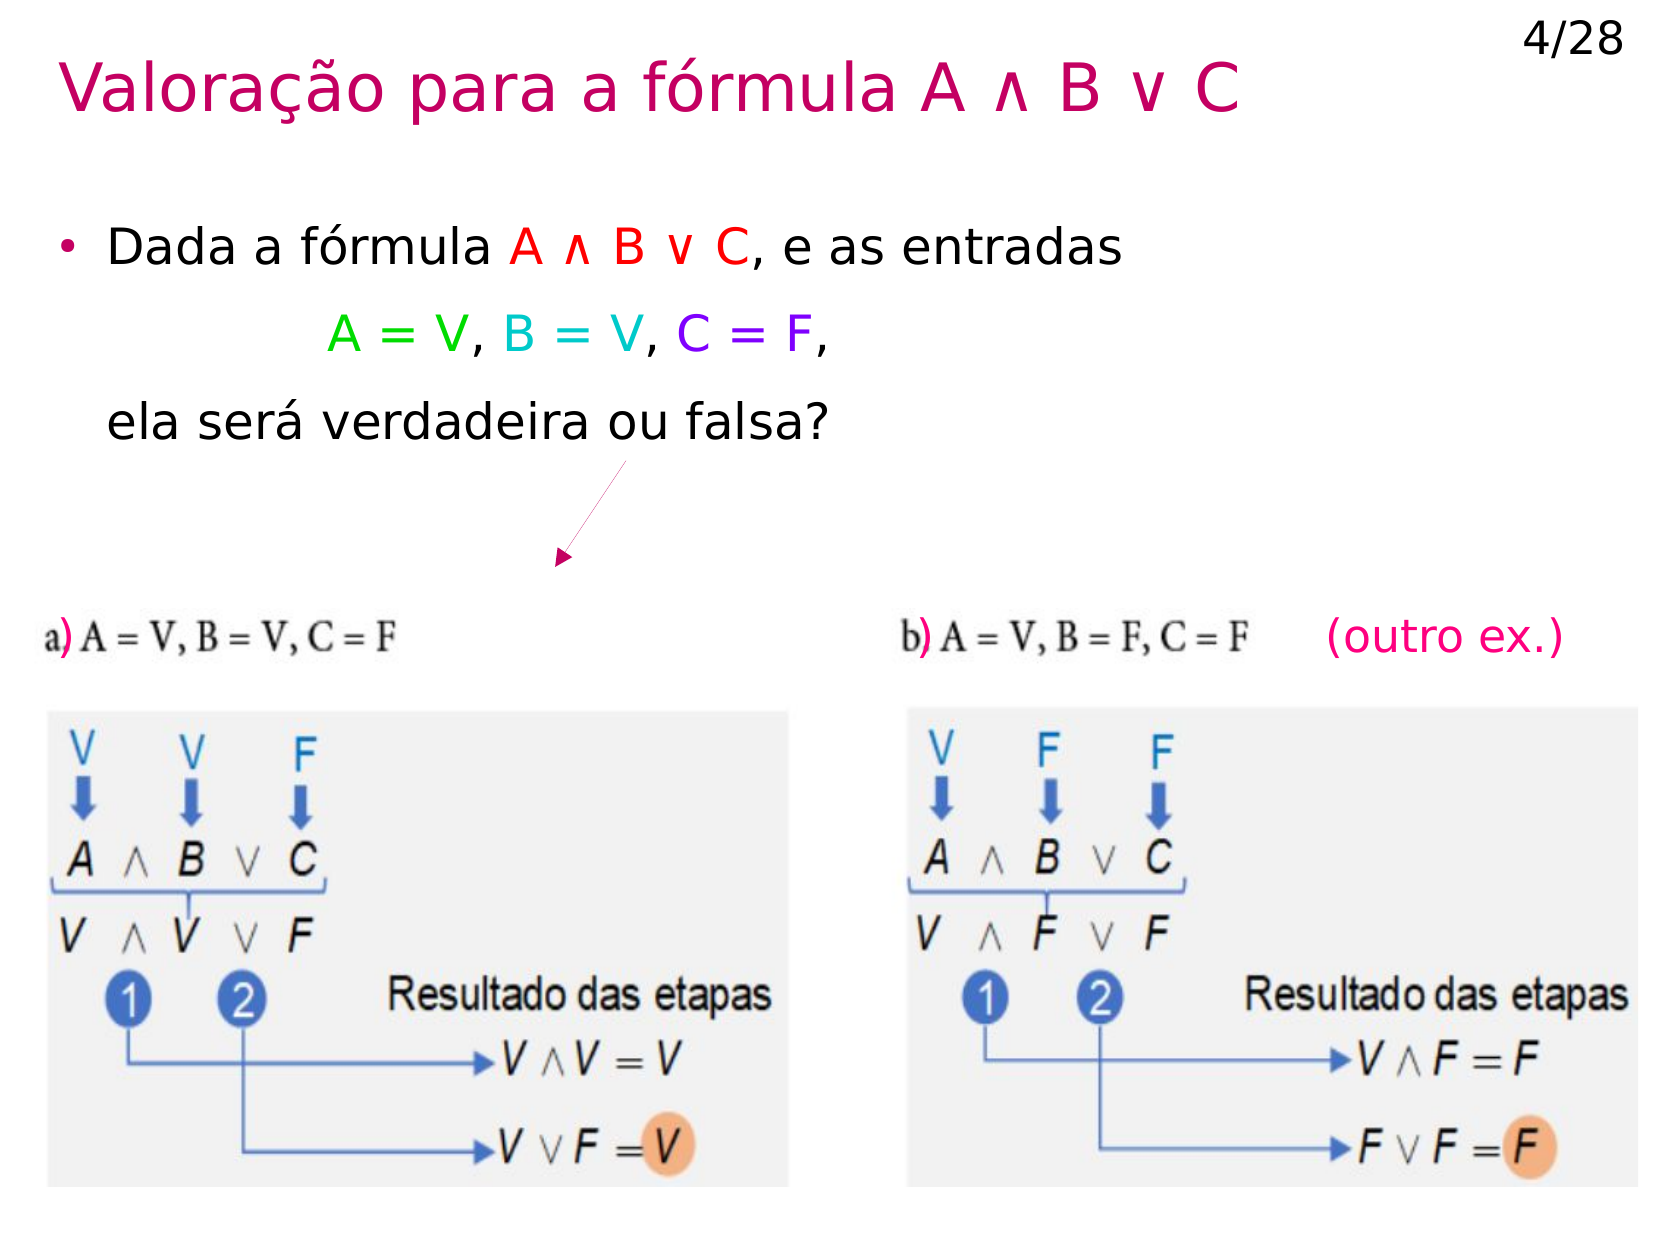

4
# Valoração para a fórmula A ∧ B ∨ C
Dada a fórmula A ∧ B ∨ C, e as entradas
			A = V, B = V, C = F,
ela será verdadeira ou falsa?
)
)
(outro ex.)